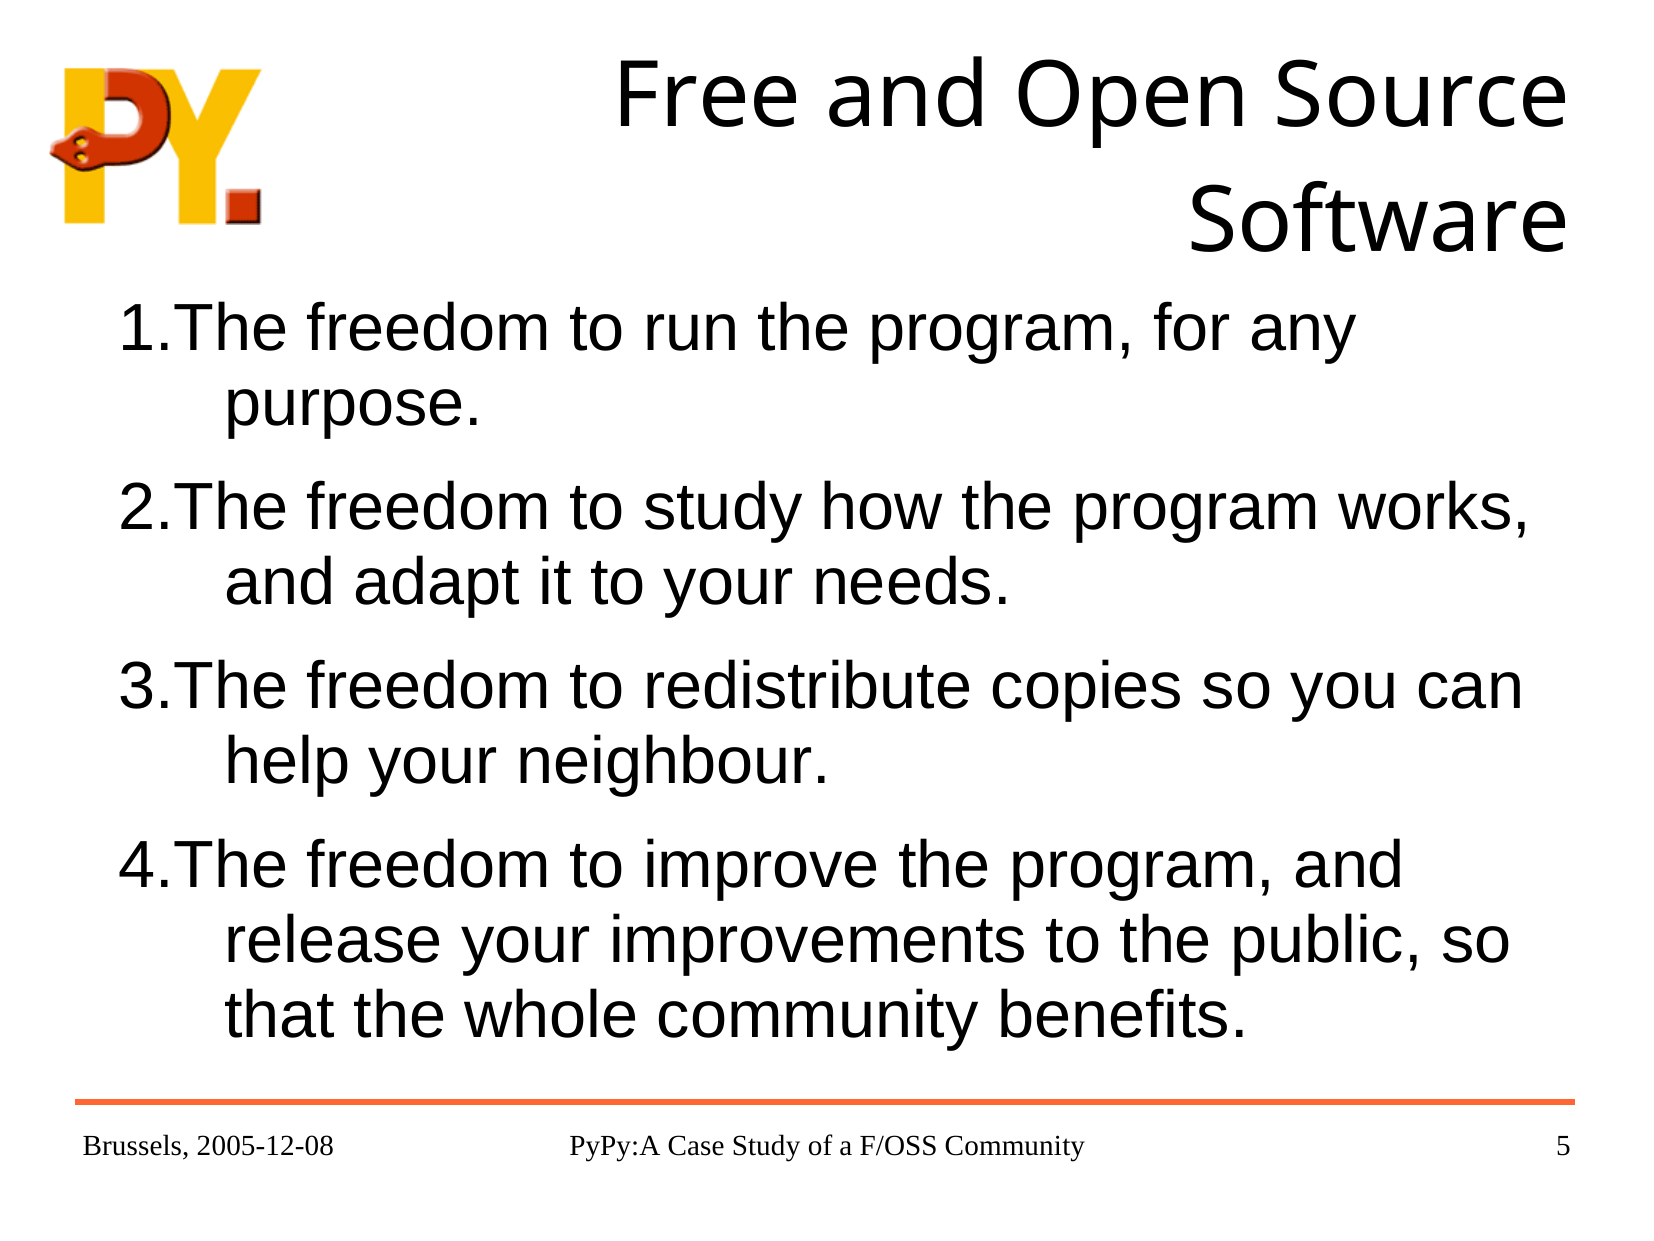

# Free and Open Source Software
The freedom to run the program, for any purpose.
The freedom to study how the program works, and adapt it to your needs.
The freedom to redistribute copies so you can help your neighbour.
The freedom to improve the program, and release your improvements to the public, so that the whole community benefits.
Brussels, 2005-12-08
PyPy: A Case Study of a F/OSS Community
5